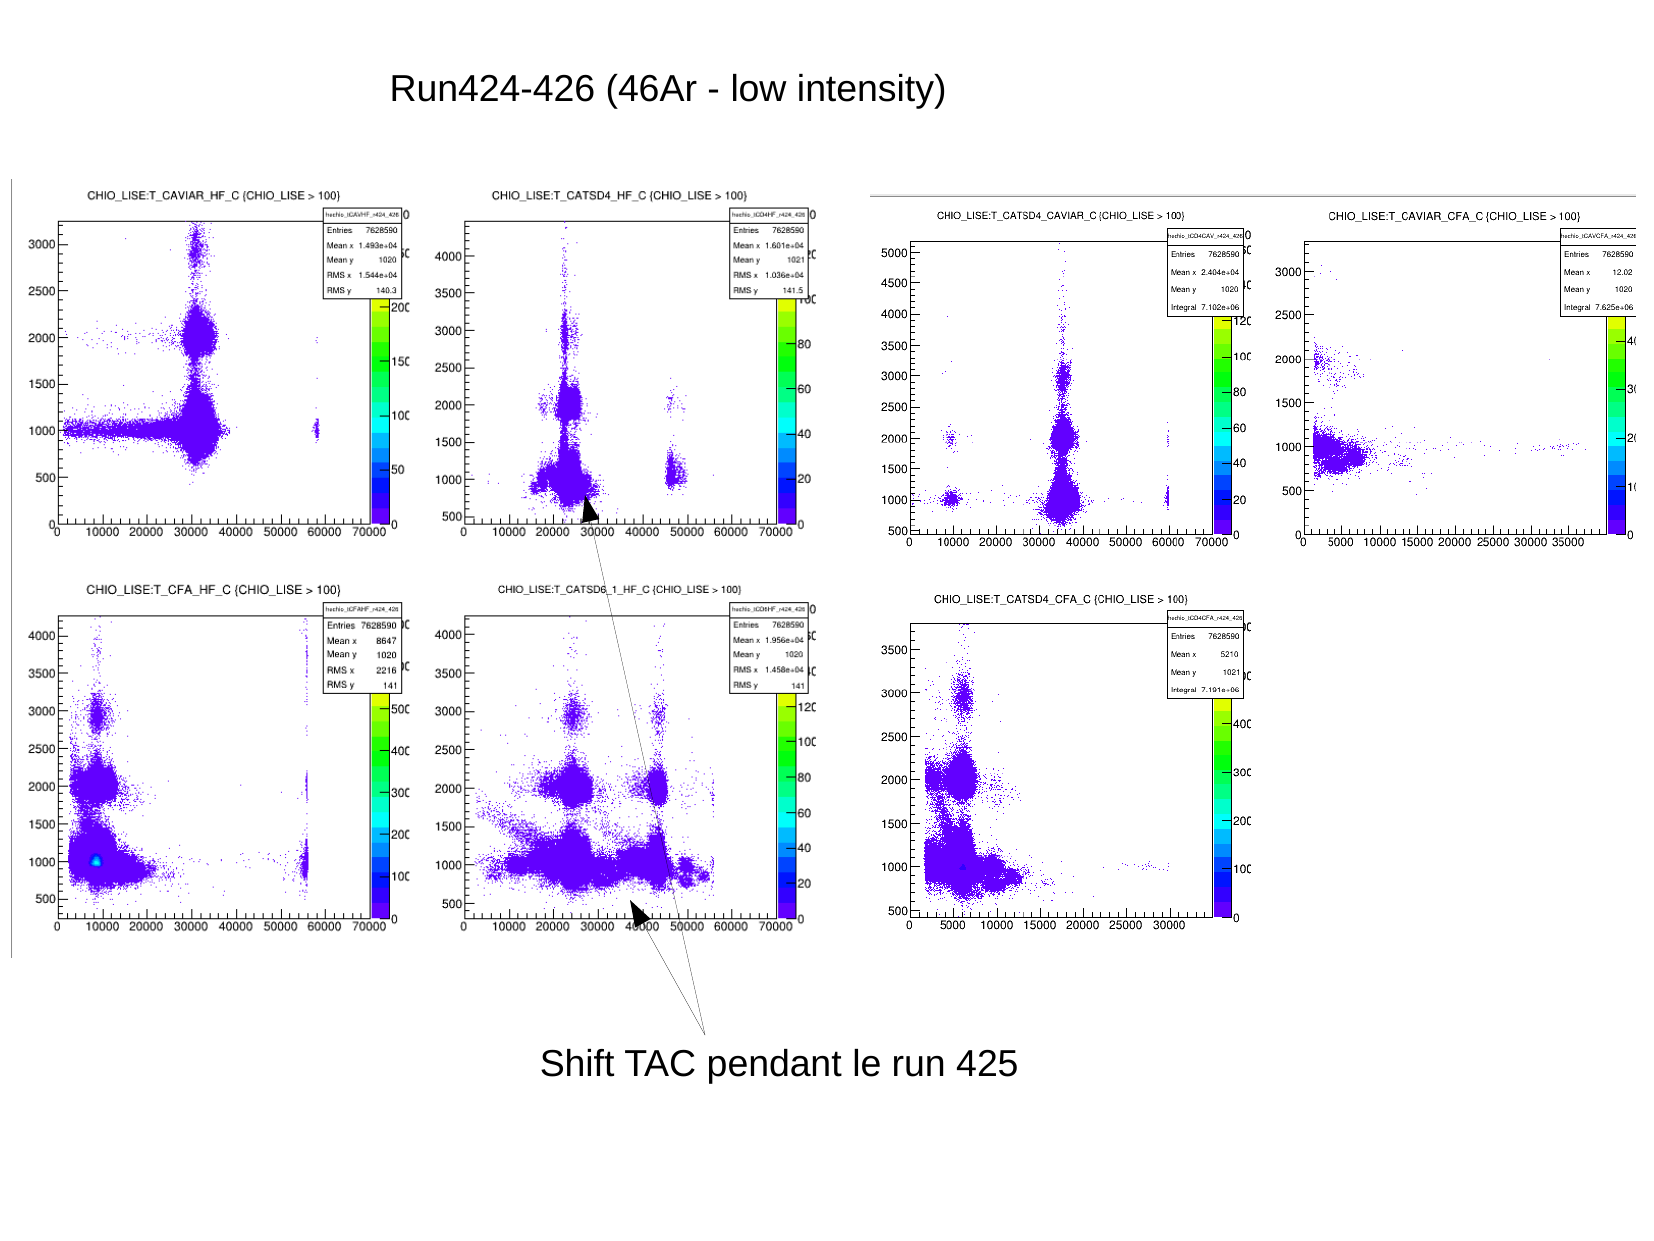

Run424-426 (46Ar - low intensity)
Shift TAC pendant le run 425